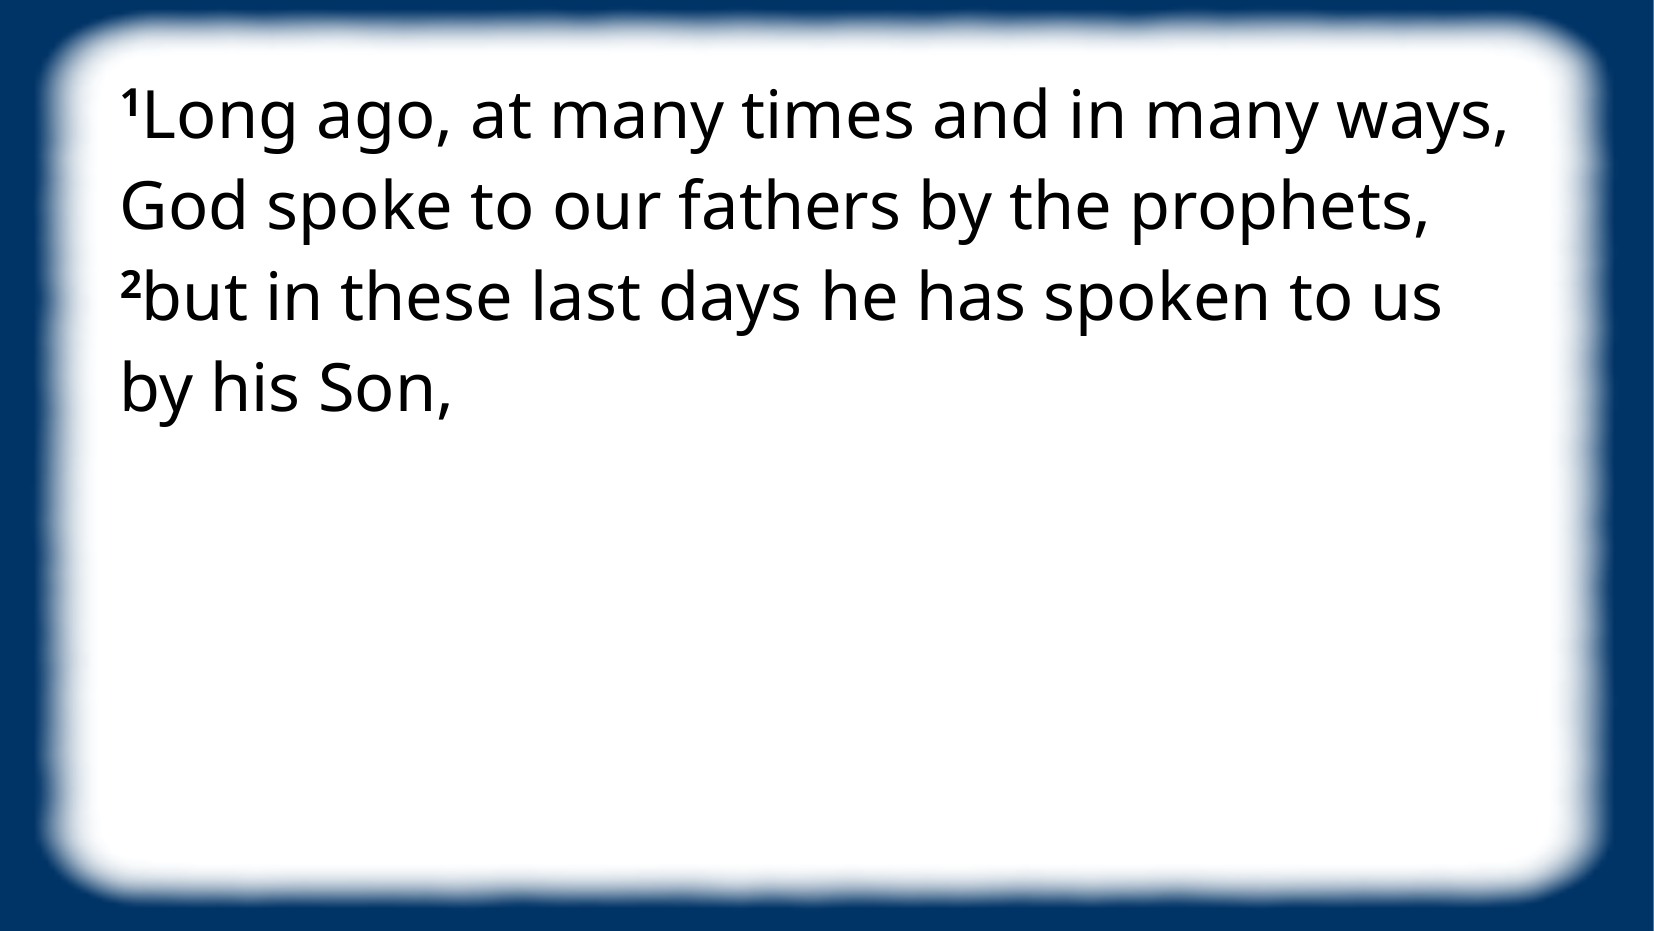

1Long ago, at many times and in many ways, God spoke to our fathers by the prophets, 2but in these last days he has spoken to us by his Son,